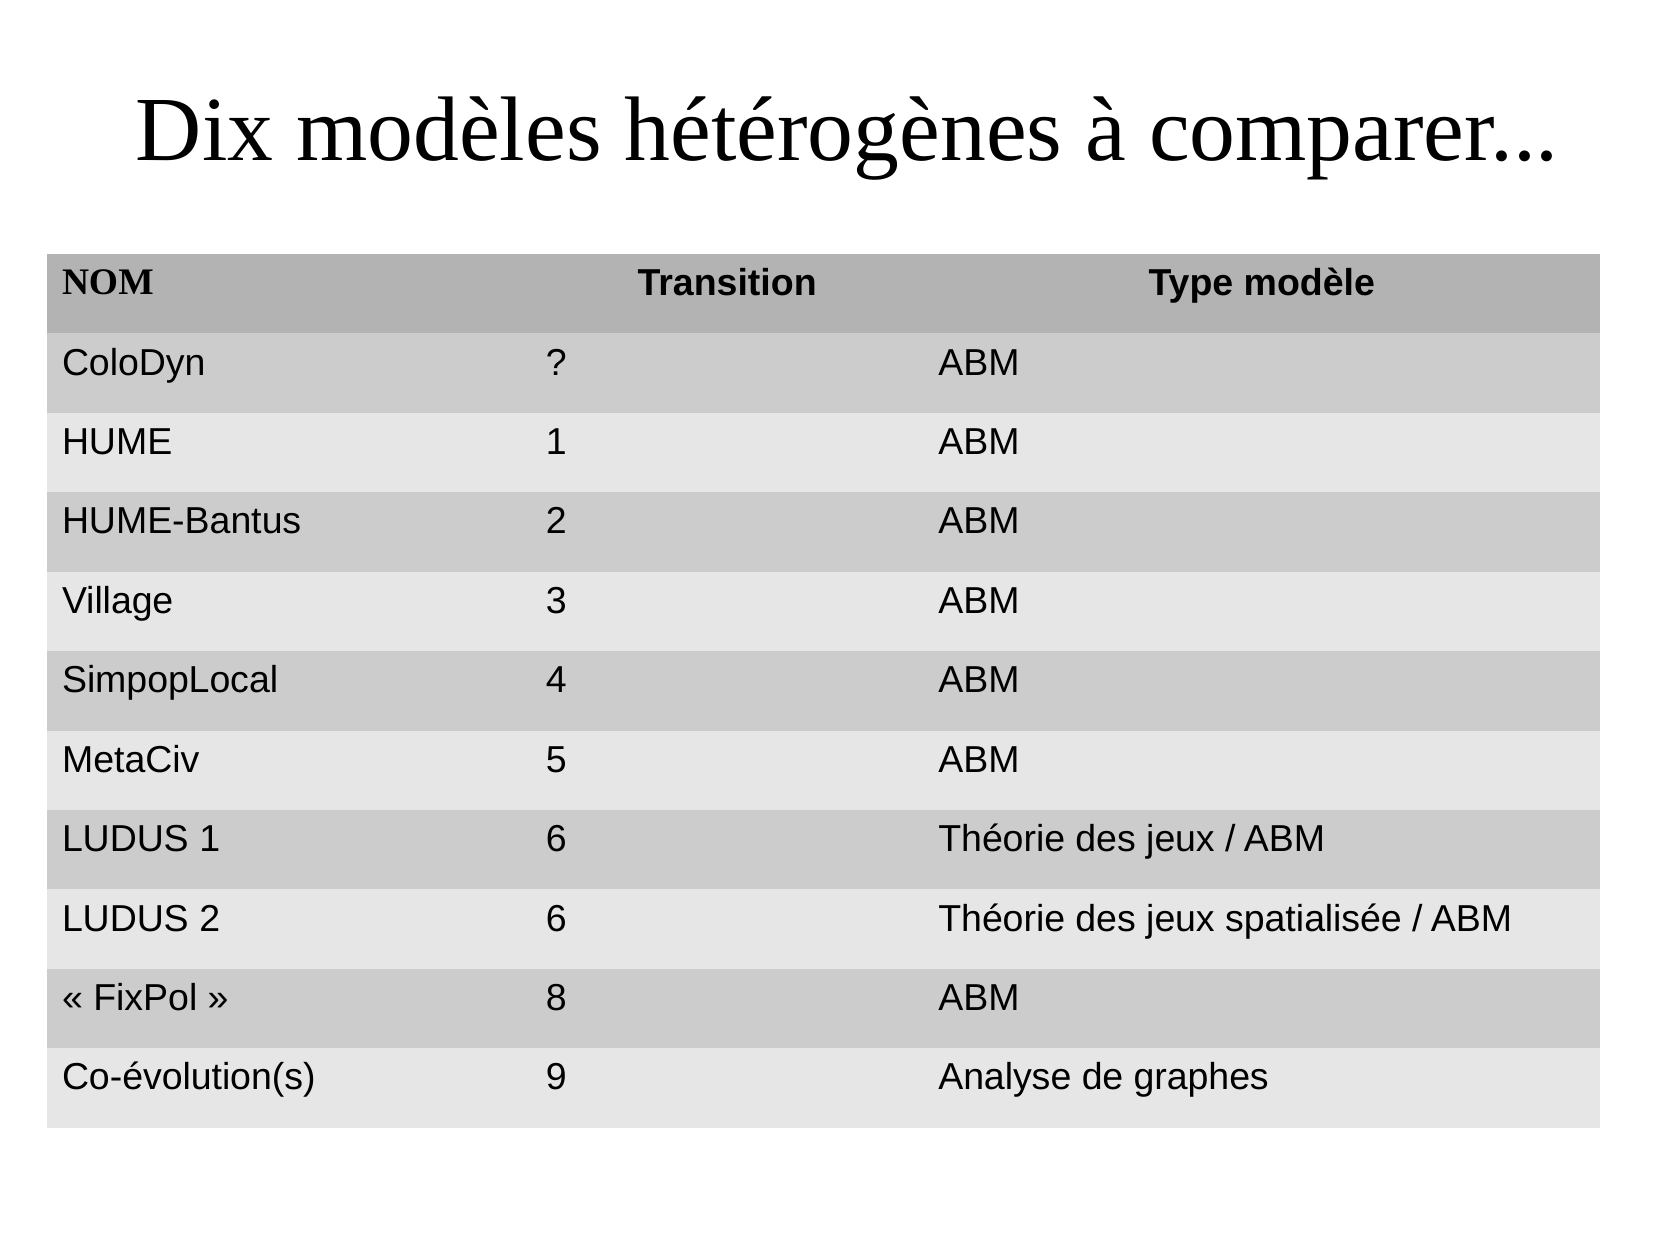

# Dix modèles hétérogènes à comparer...
| NOM | Transition | Type modèle |
| --- | --- | --- |
| ColoDyn | ? | ABM |
| HUME | 1 | ABM |
| HUME-Bantus | 2 | ABM |
| Village | 3 | ABM |
| SimpopLocal | 4 | ABM |
| MetaCiv | 5 | ABM |
| LUDUS 1 | 6 | Théorie des jeux / ABM |
| LUDUS 2 | 6 | Théorie des jeux spatialisée / ABM |
| « FixPol » | 8 | ABM |
| Co-évolution(s) | 9 | Analyse de graphes |